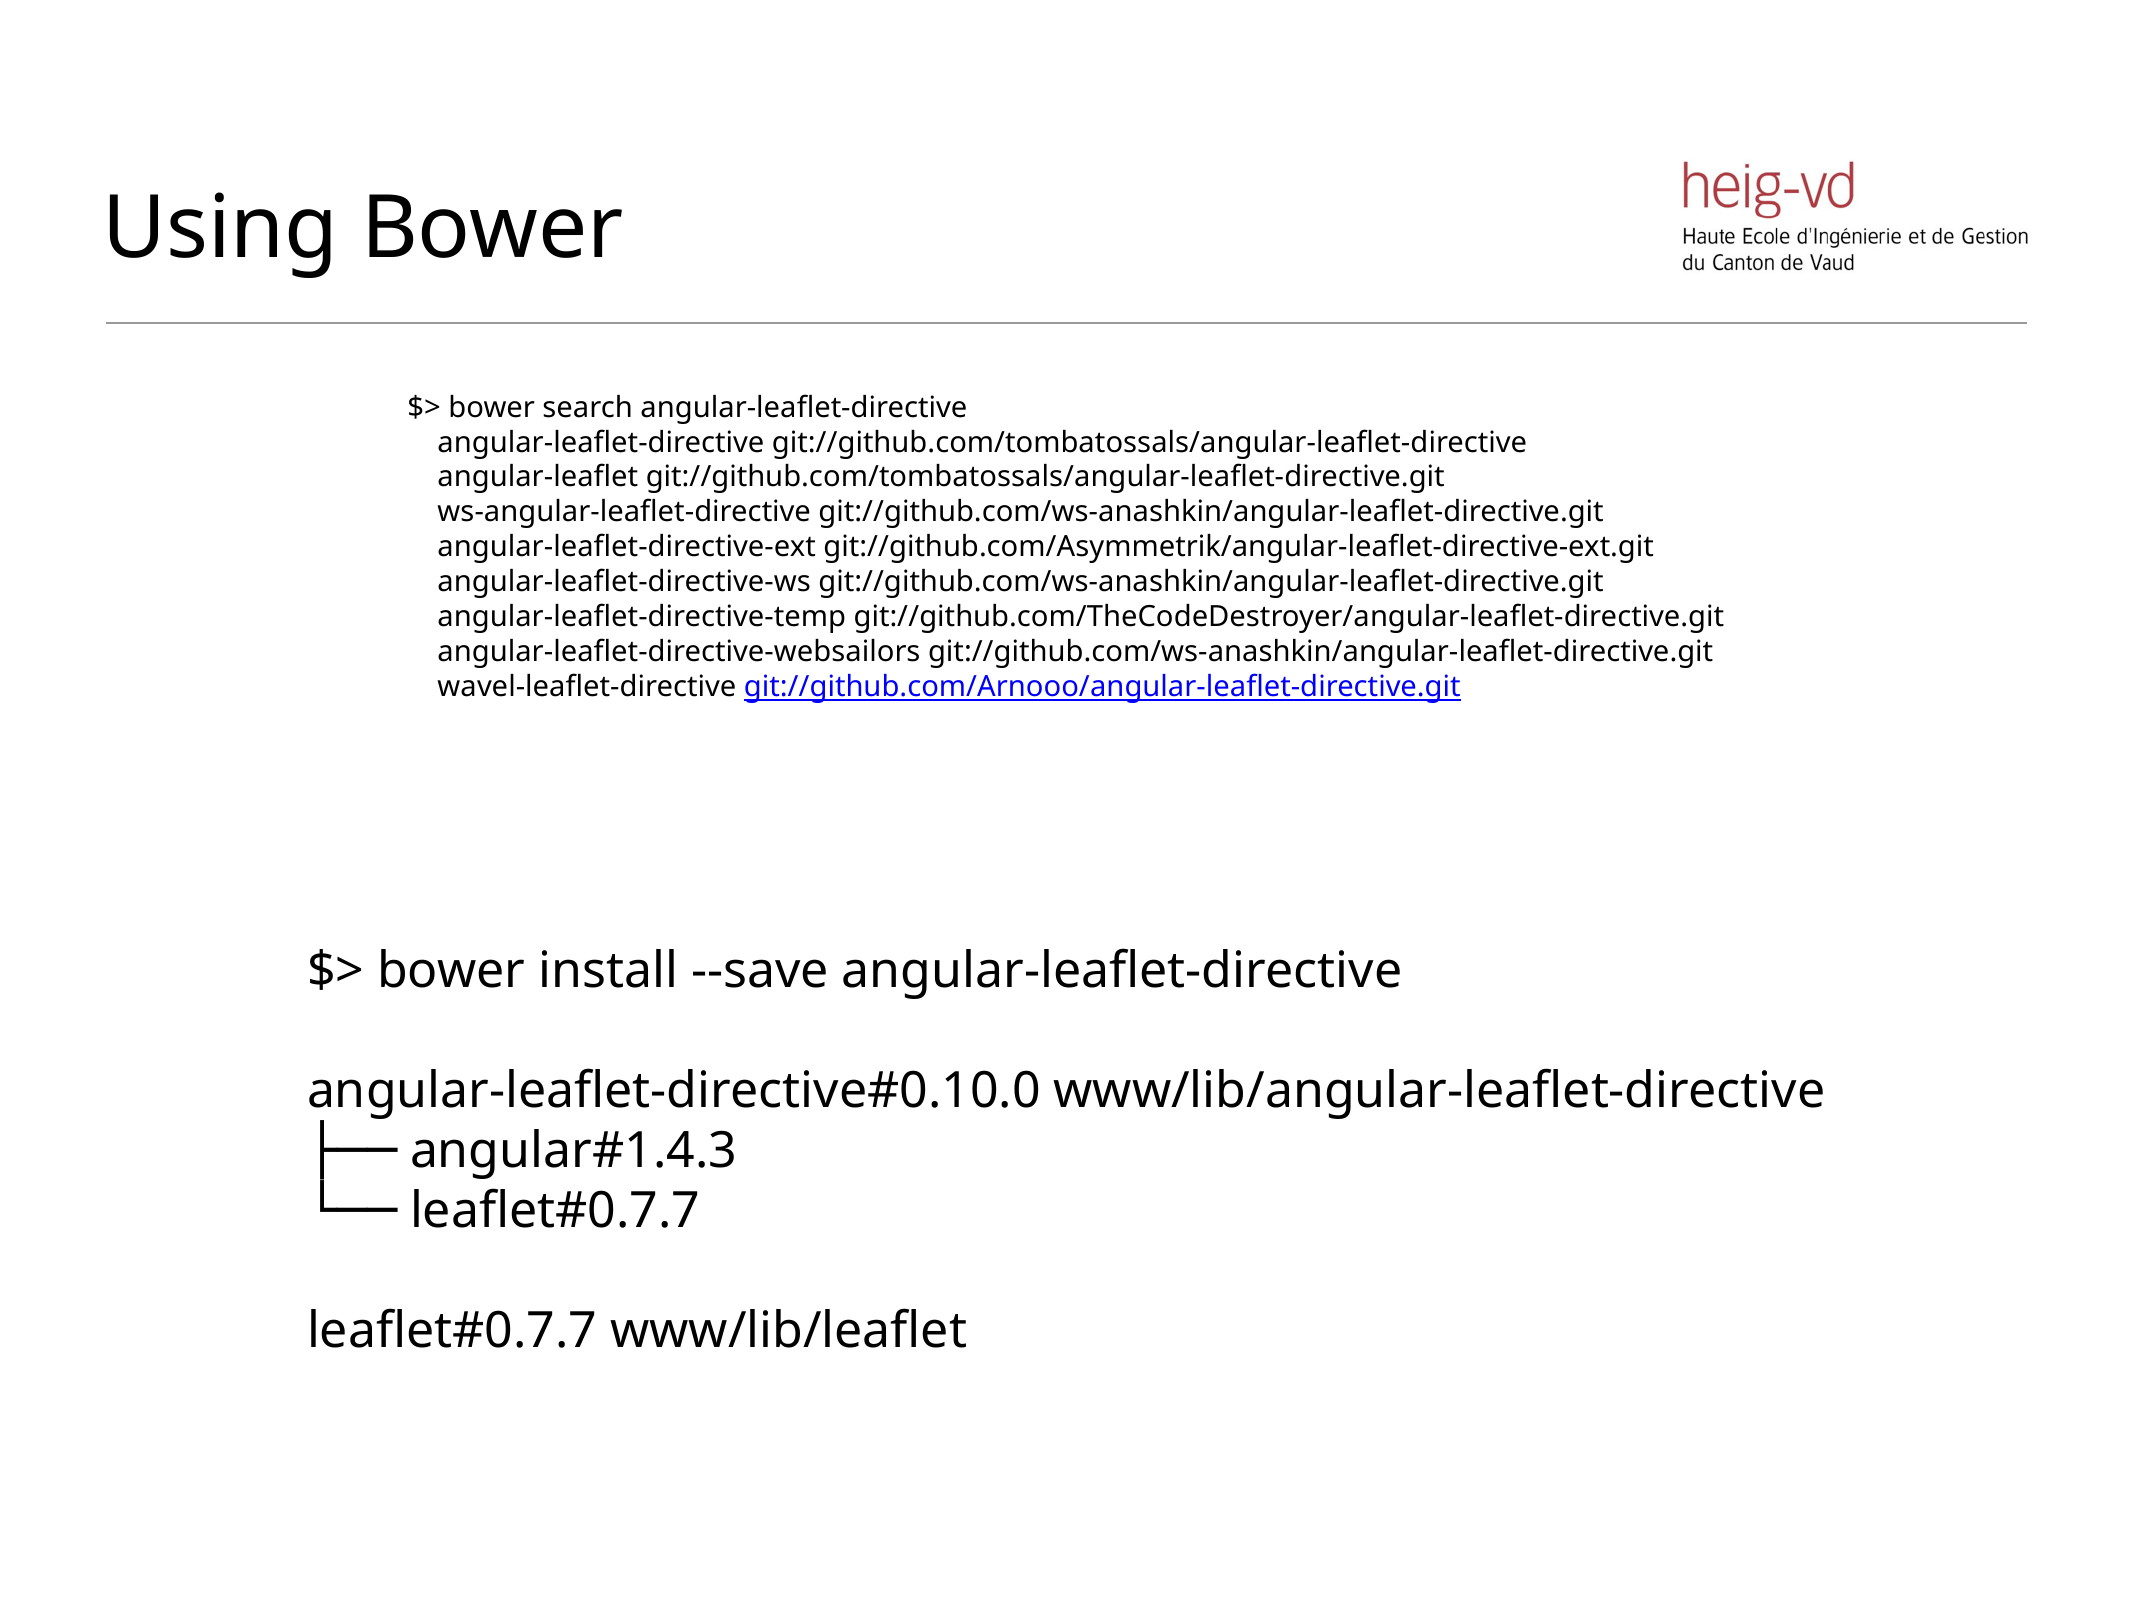

# Using Bower
$> bower search angular-leaflet-directive
 angular-leaflet-directive git://github.com/tombatossals/angular-leaflet-directive
 angular-leaflet git://github.com/tombatossals/angular-leaflet-directive.git
 ws-angular-leaflet-directive git://github.com/ws-anashkin/angular-leaflet-directive.git
 angular-leaflet-directive-ext git://github.com/Asymmetrik/angular-leaflet-directive-ext.git
 angular-leaflet-directive-ws git://github.com/ws-anashkin/angular-leaflet-directive.git
 angular-leaflet-directive-temp git://github.com/TheCodeDestroyer/angular-leaflet-directive.git
 angular-leaflet-directive-websailors git://github.com/ws-anashkin/angular-leaflet-directive.git
 wavel-leaflet-directive git://github.com/Arnooo/angular-leaflet-directive.git
$> bower install --save angular-leaflet-directive
angular-leaflet-directive#0.10.0 www/lib/angular-leaflet-directive
├── angular#1.4.3
└── leaflet#0.7.7
leaflet#0.7.7 www/lib/leaflet